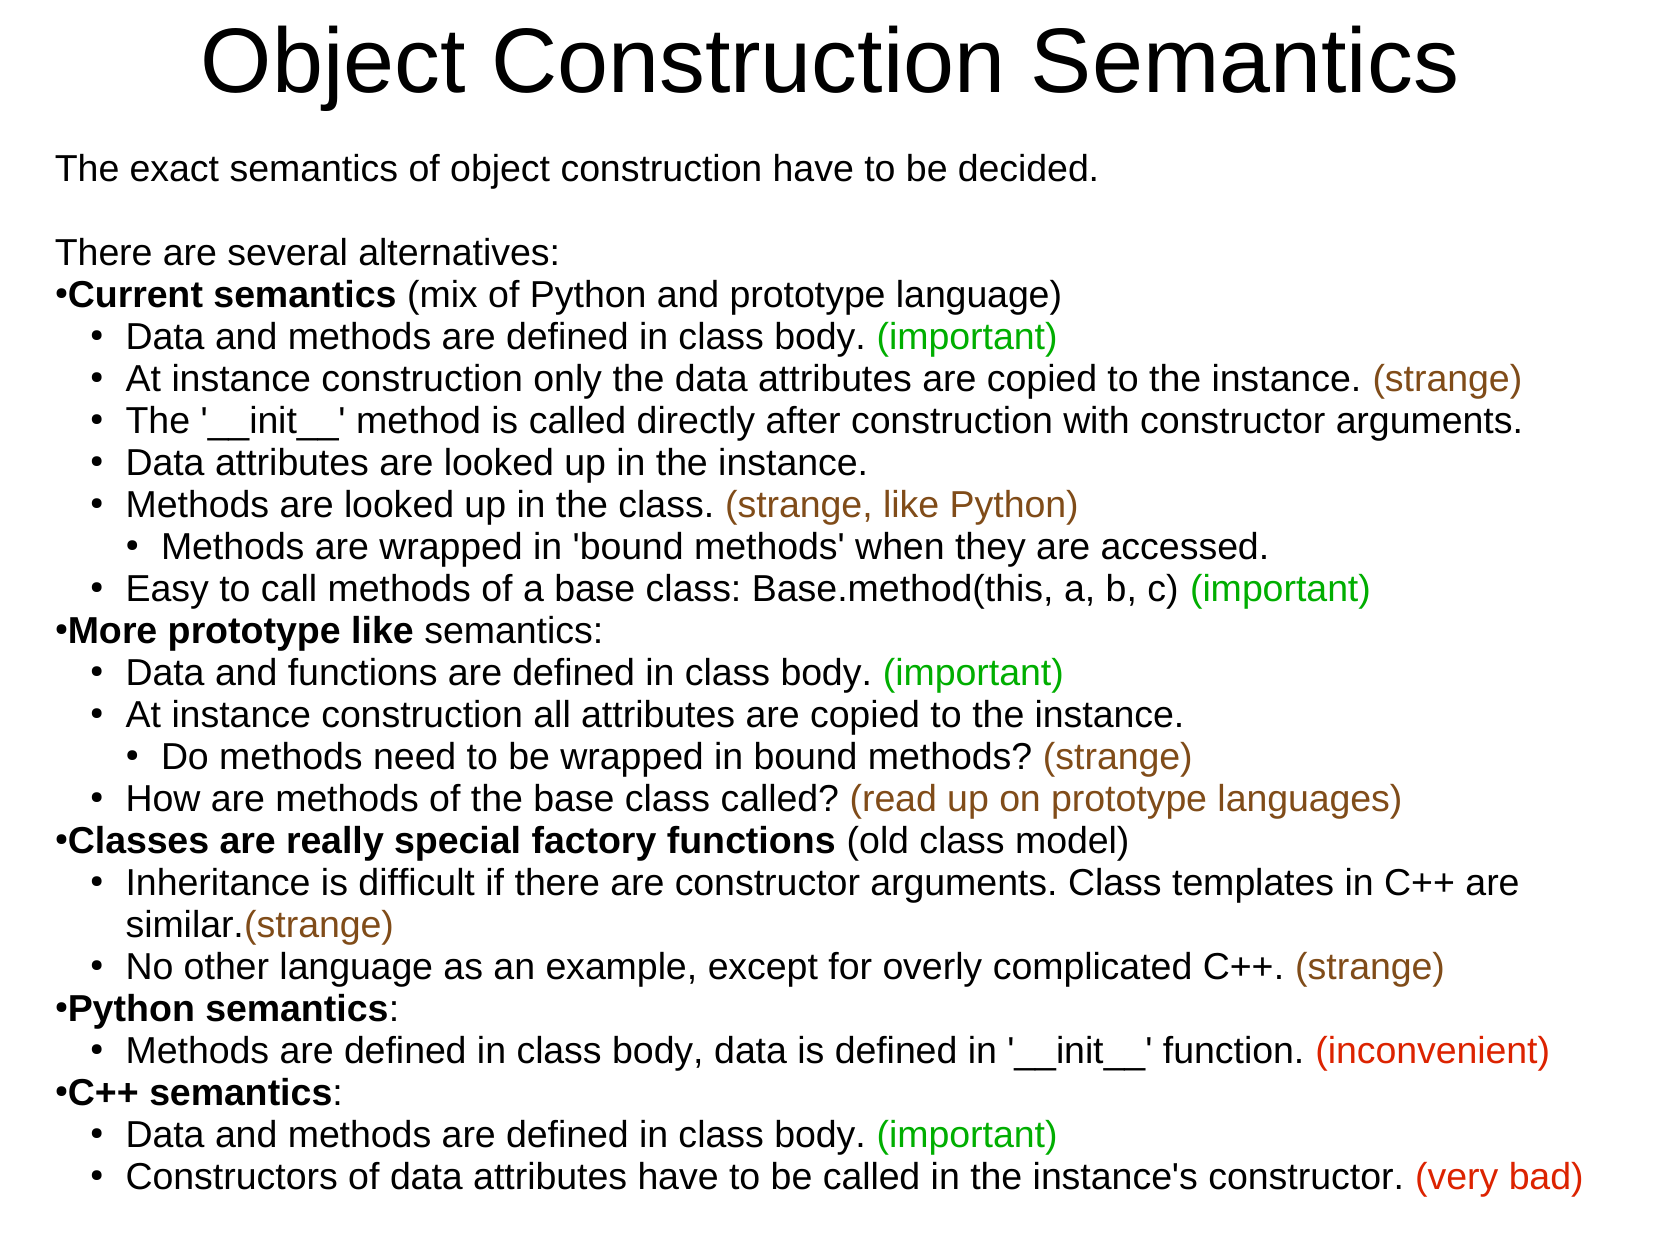

# Object Construction Semantics
The exact semantics of object construction have to be decided.
There are several alternatives:
Current semantics (mix of Python and prototype language)
Data and methods are defined in class body. (important)
At instance construction only the data attributes are copied to the instance. (strange)
The '__init__' method is called directly after construction with constructor arguments.
Data attributes are looked up in the instance.
Methods are looked up in the class. (strange, like Python)
Methods are wrapped in 'bound methods' when they are accessed.
Easy to call methods of a base class: Base.method(this, a, b, c) (important)
More prototype like semantics:
Data and functions are defined in class body. (important)
At instance construction all attributes are copied to the instance.
Do methods need to be wrapped in bound methods? (strange)
How are methods of the base class called? (read up on prototype languages)
Classes are really special factory functions (old class model)
Inheritance is difficult if there are constructor arguments. Class templates in C++ are similar.(strange)
No other language as an example, except for overly complicated C++. (strange)
Python semantics:
Methods are defined in class body, data is defined in '__init__' function. (inconvenient)
C++ semantics:
Data and methods are defined in class body. (important)
Constructors of data attributes have to be called in the instance's constructor. (very bad)